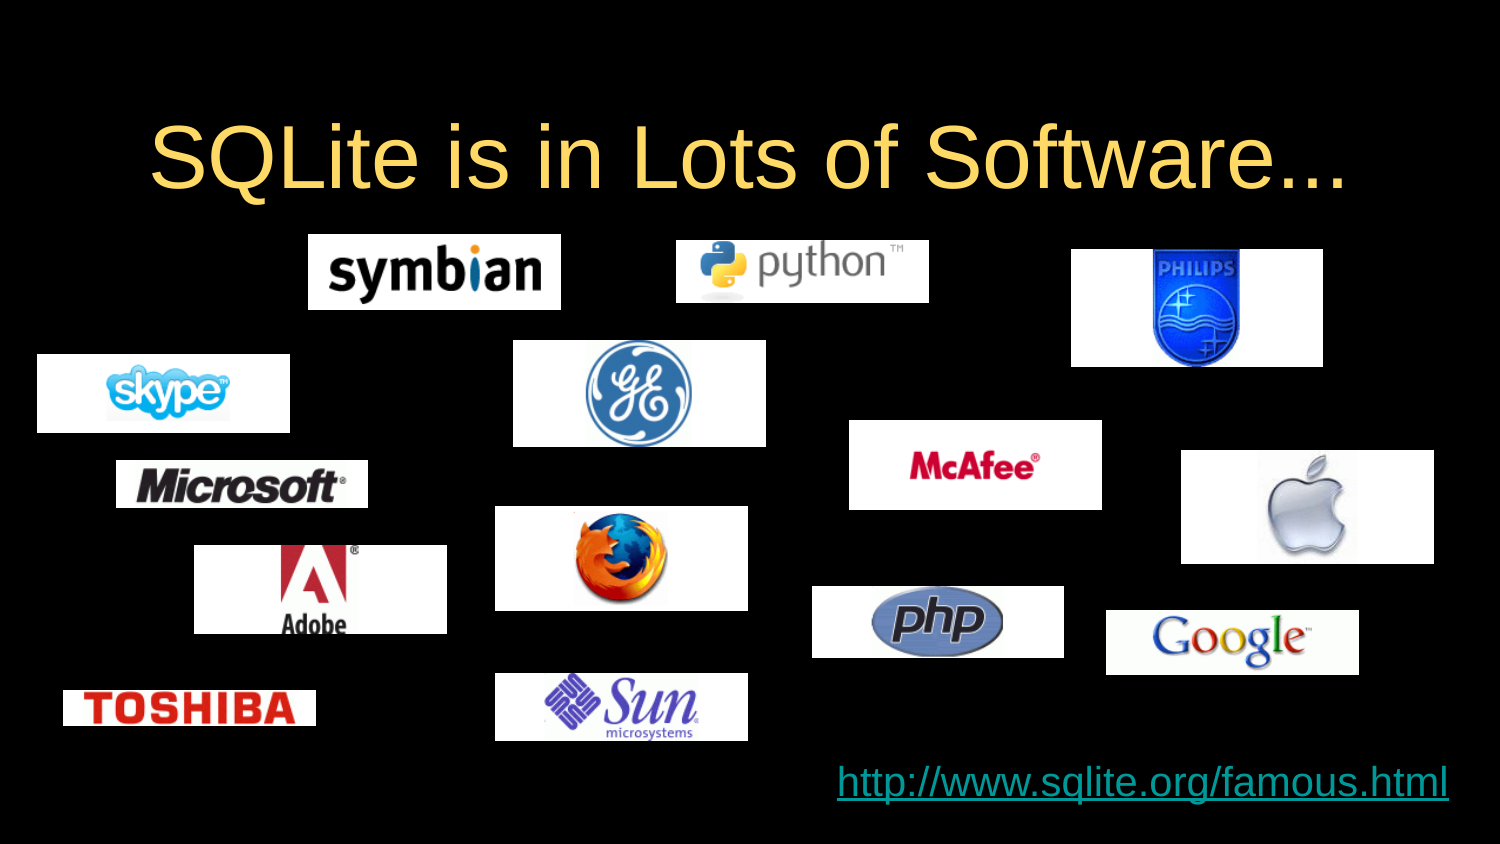

# SQLite is in Lots of Software...
http://www.sqlite.org/famous.html